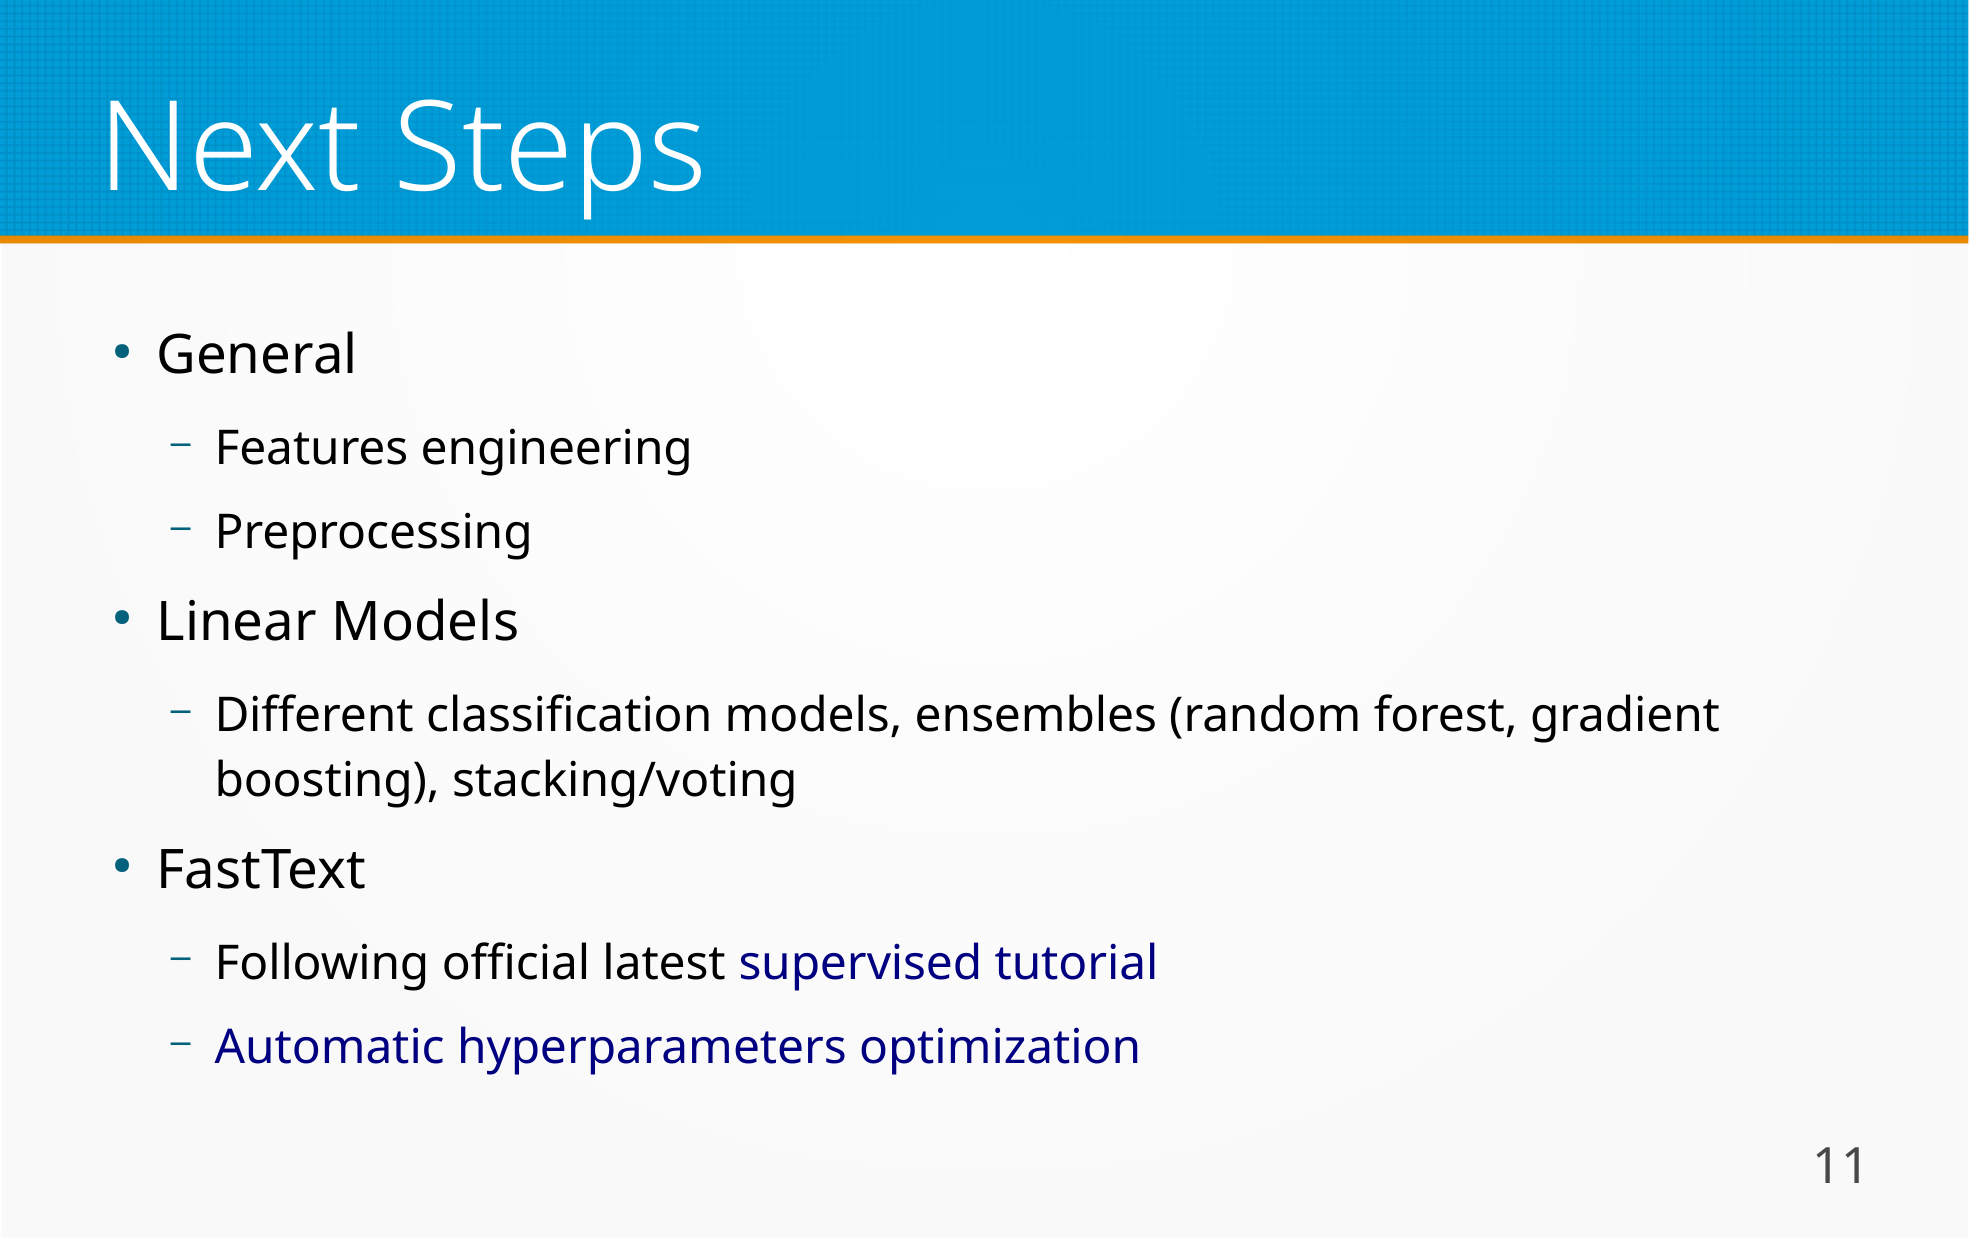

# Next Steps
General
Features engineering
Preprocessing
Linear Models
Different classification models, ensembles (random forest, gradient boosting), stacking/voting
FastText
Following official latest supervised tutorial
Automatic hyperparameters optimization
11